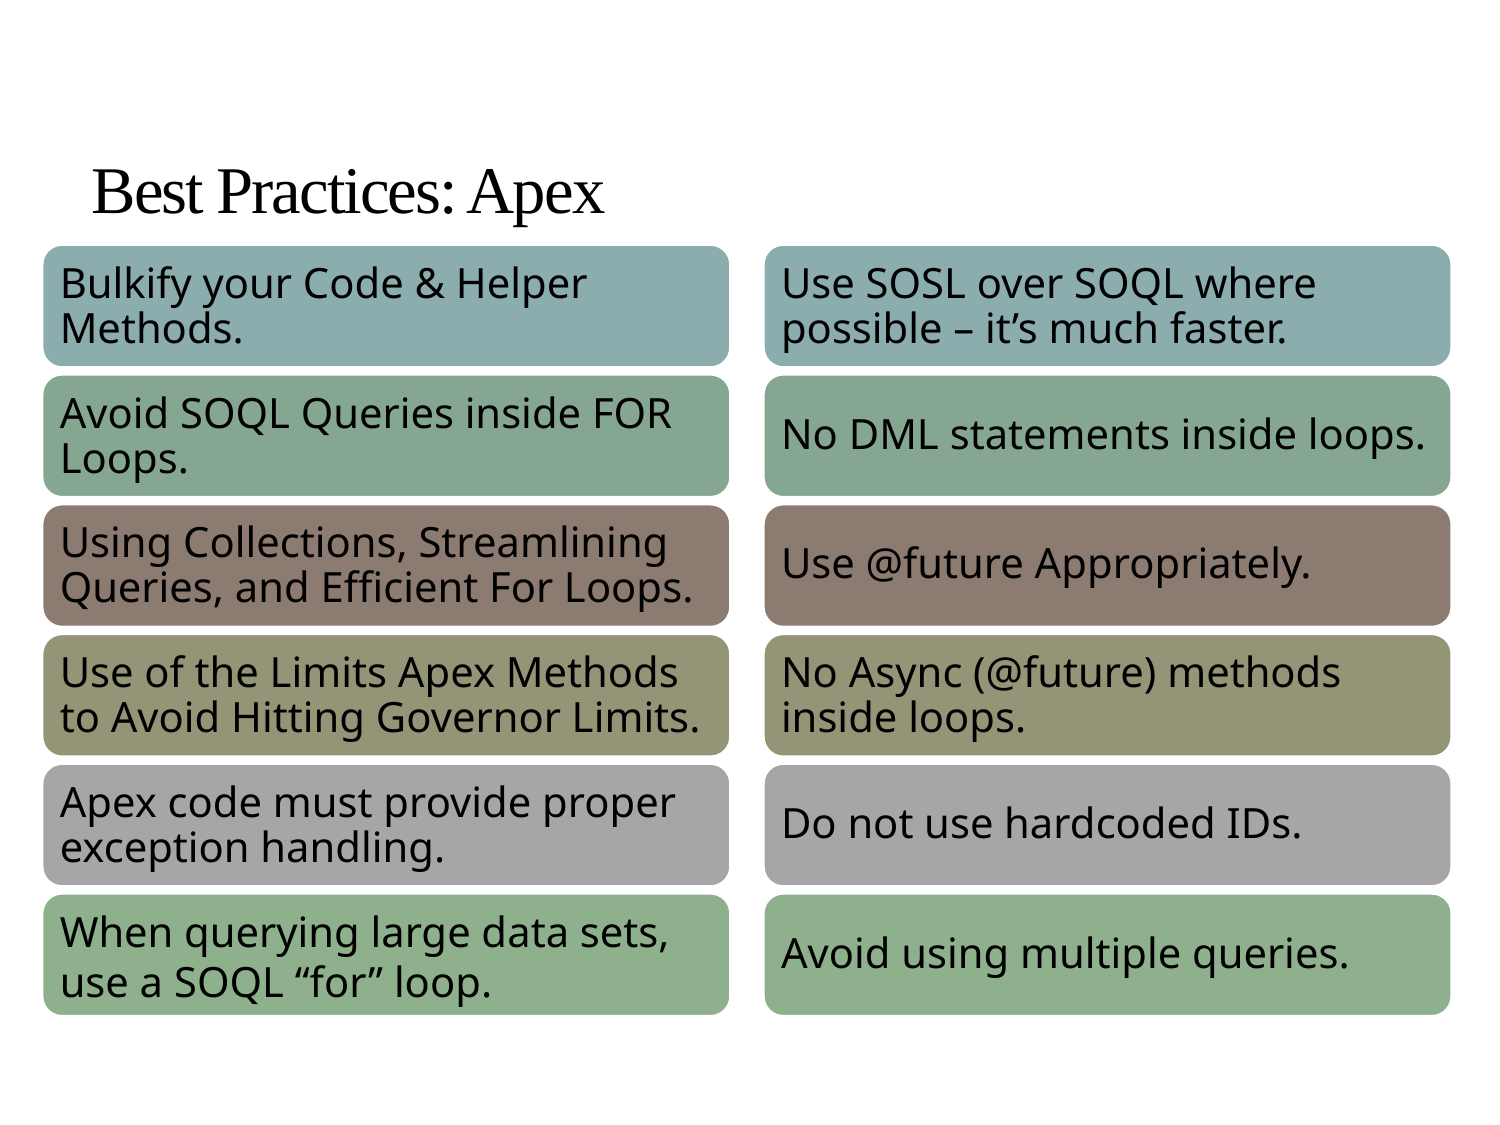

# Best Practices: Apex
Bulkify your Code & Helper Methods.
Avoid SOQL Queries inside FOR Loops.
Using Collections, Streamlining Queries, and Efficient For Loops.
Use of the Limits Apex Methods to Avoid Hitting Governor Limits.
Apex code must provide proper exception handling.
When querying large data sets, use a SOQL “for” loop.
Use SOSL over SOQL where possible – it’s much faster.
No DML statements inside loops.
Use @future Appropriately.
No Async (@future) methods inside loops.
Do not use hardcoded IDs.
Avoid using multiple queries.